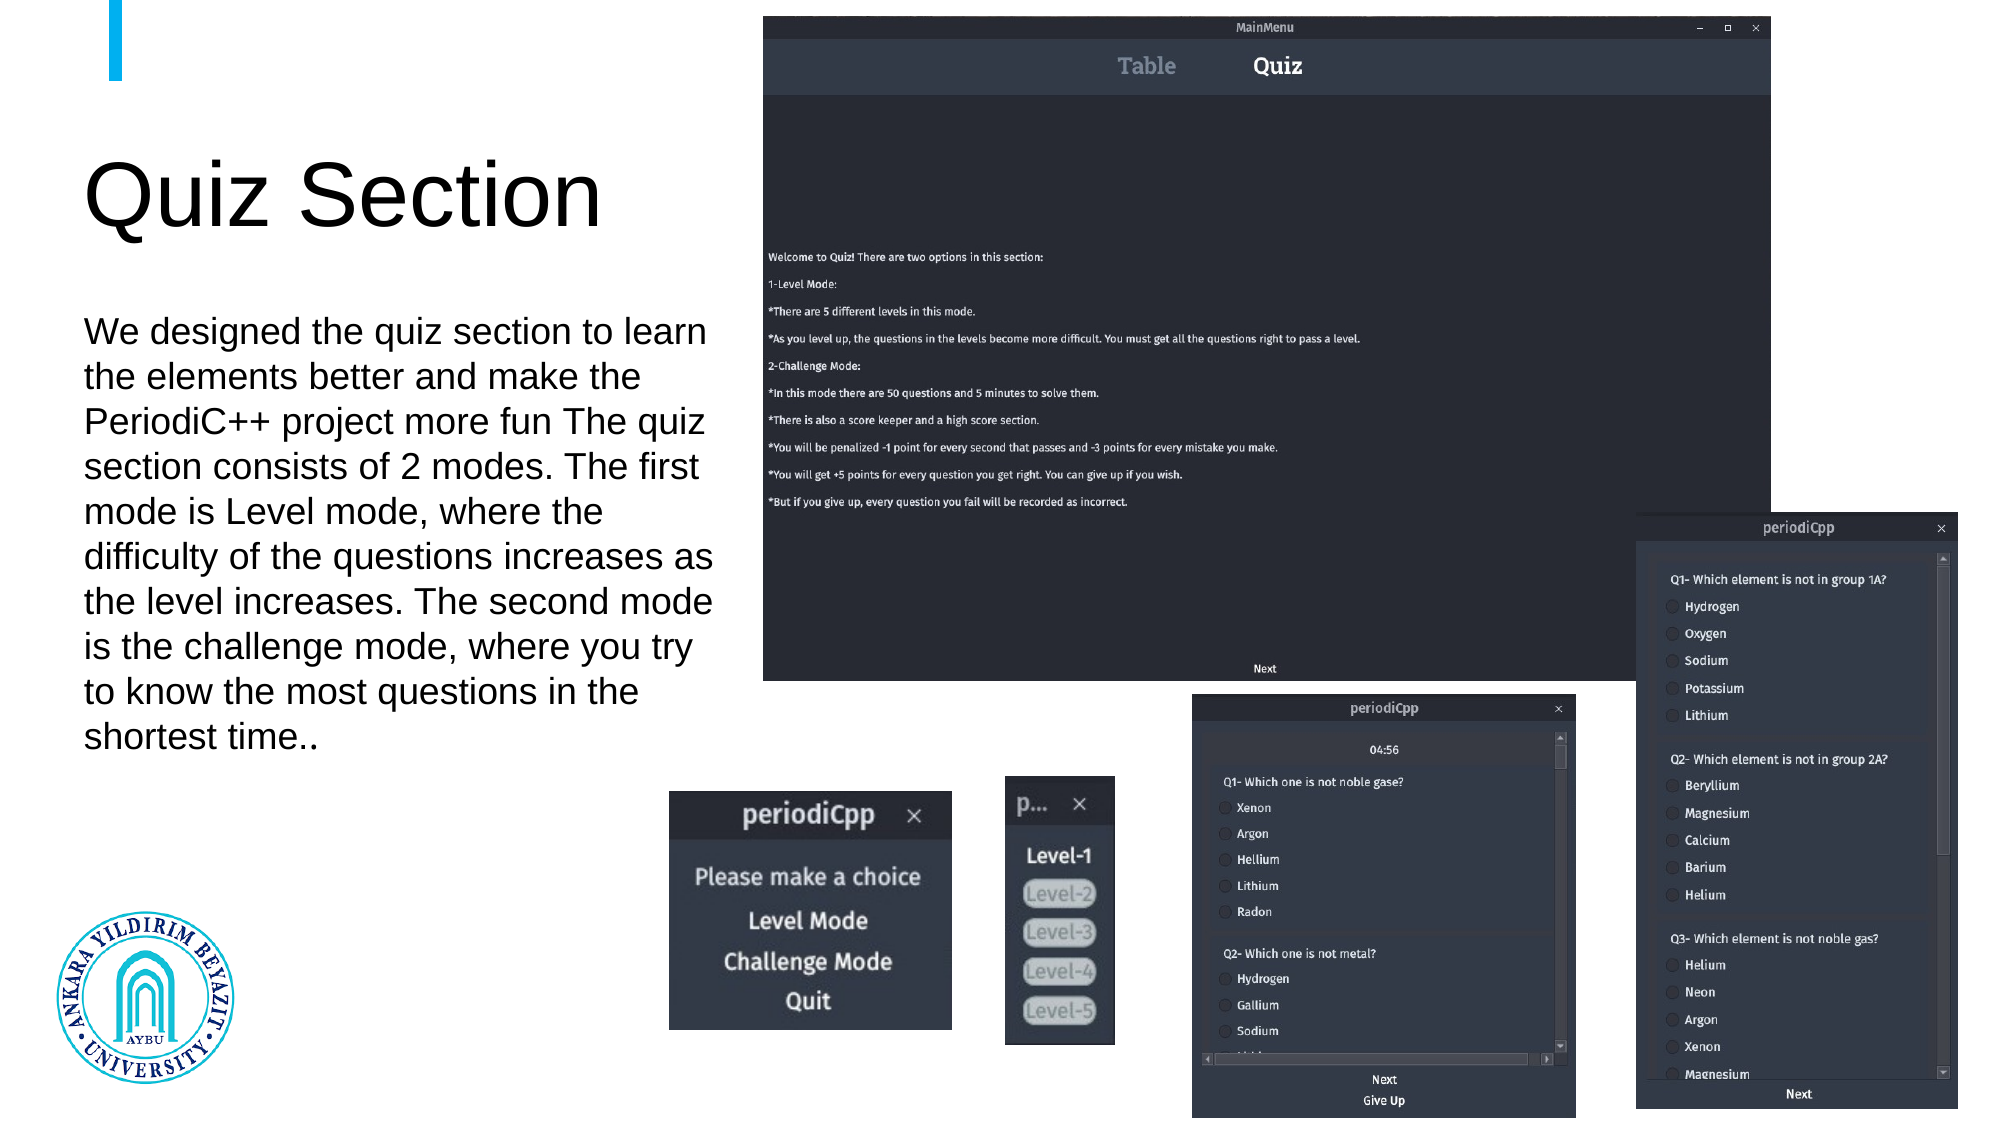

Quiz Section
We designed the quiz section to learn the elements better and make the PeriodiC++ project more fun The quiz section consists of 2 modes. The first mode is Level mode, where the difficulty of the questions increases as the level increases. The second mode is the challenge mode, where you try to know the most questions in the shortest time..